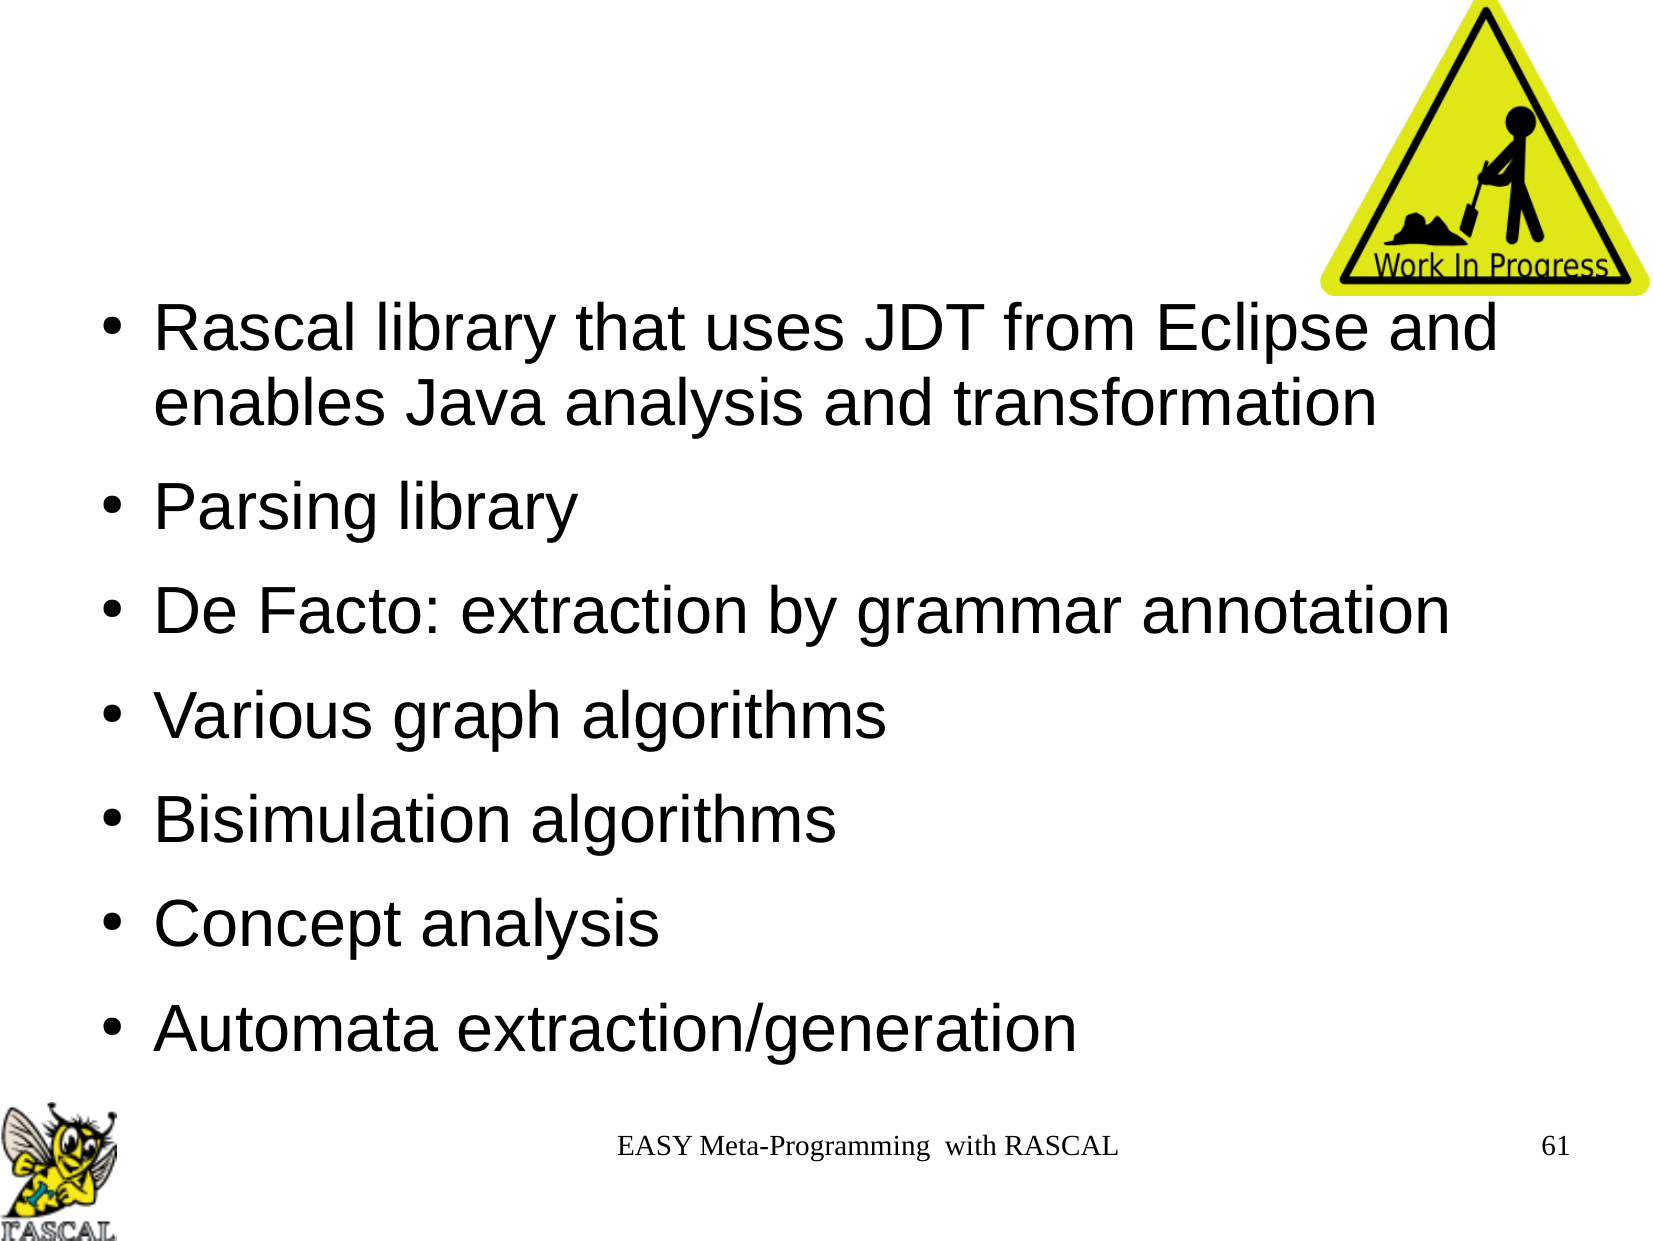

# Rascal library that uses JDT from Eclipse and enables Java analysis and transformation
Parsing library
De Facto: extraction by grammar annotation
Various graph algorithms
Bisimulation algorithms
Concept analysis
Automata extraction/generation
61